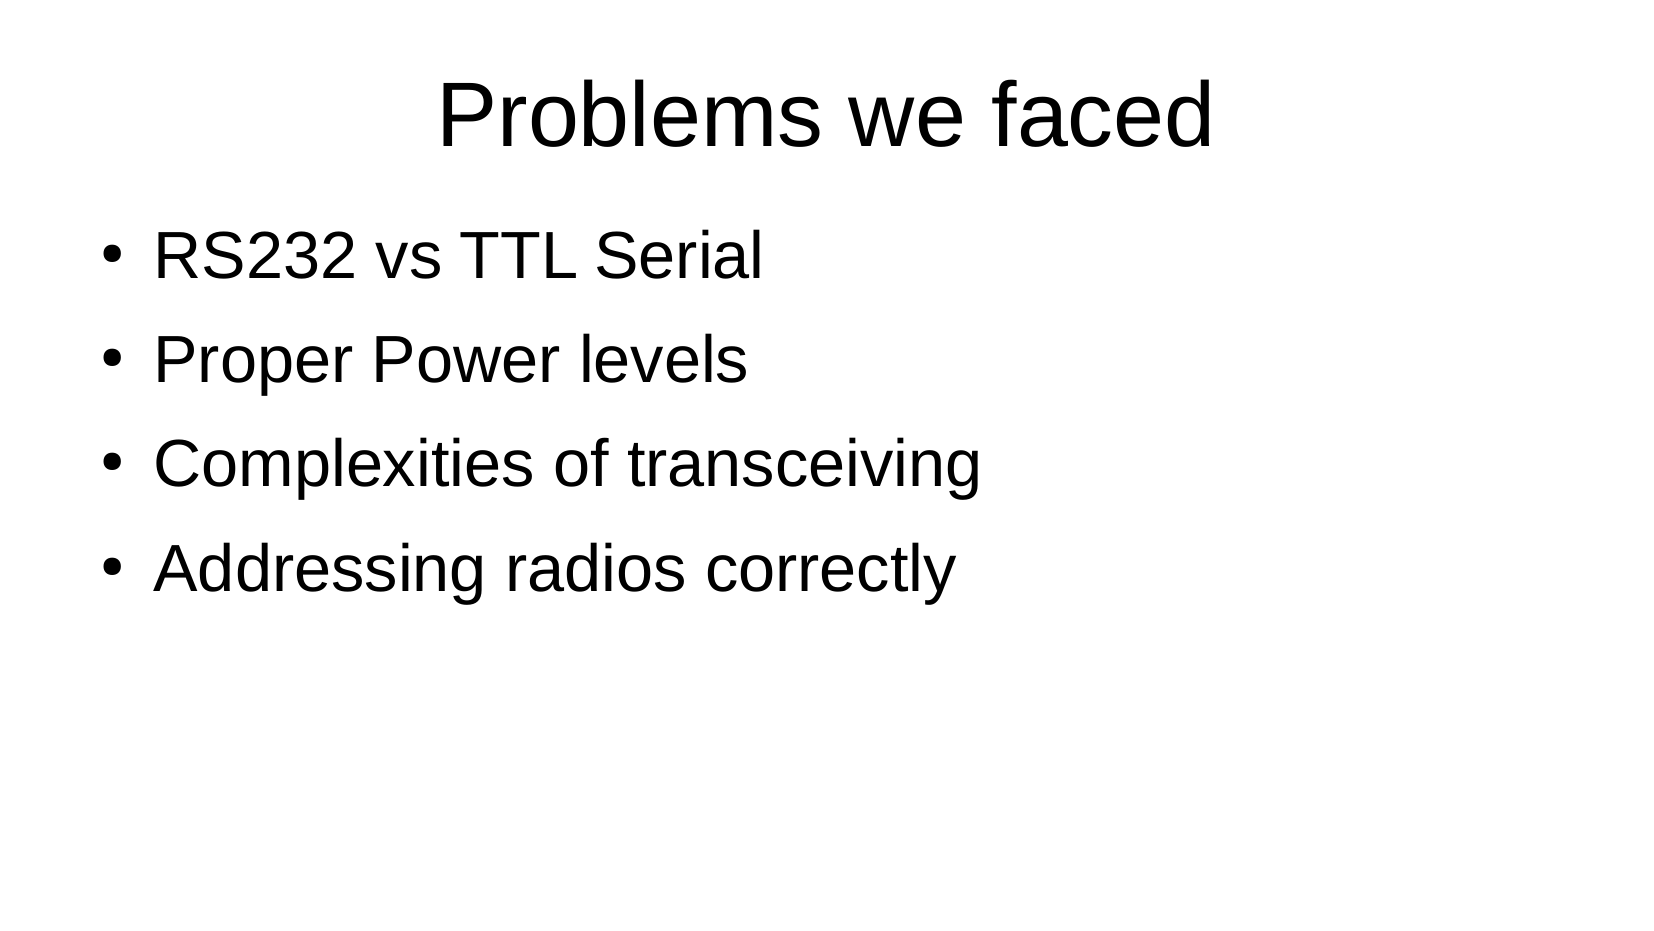

# Problems we faced
RS232 vs TTL Serial
Proper Power levels
Complexities of transceiving
Addressing radios correctly